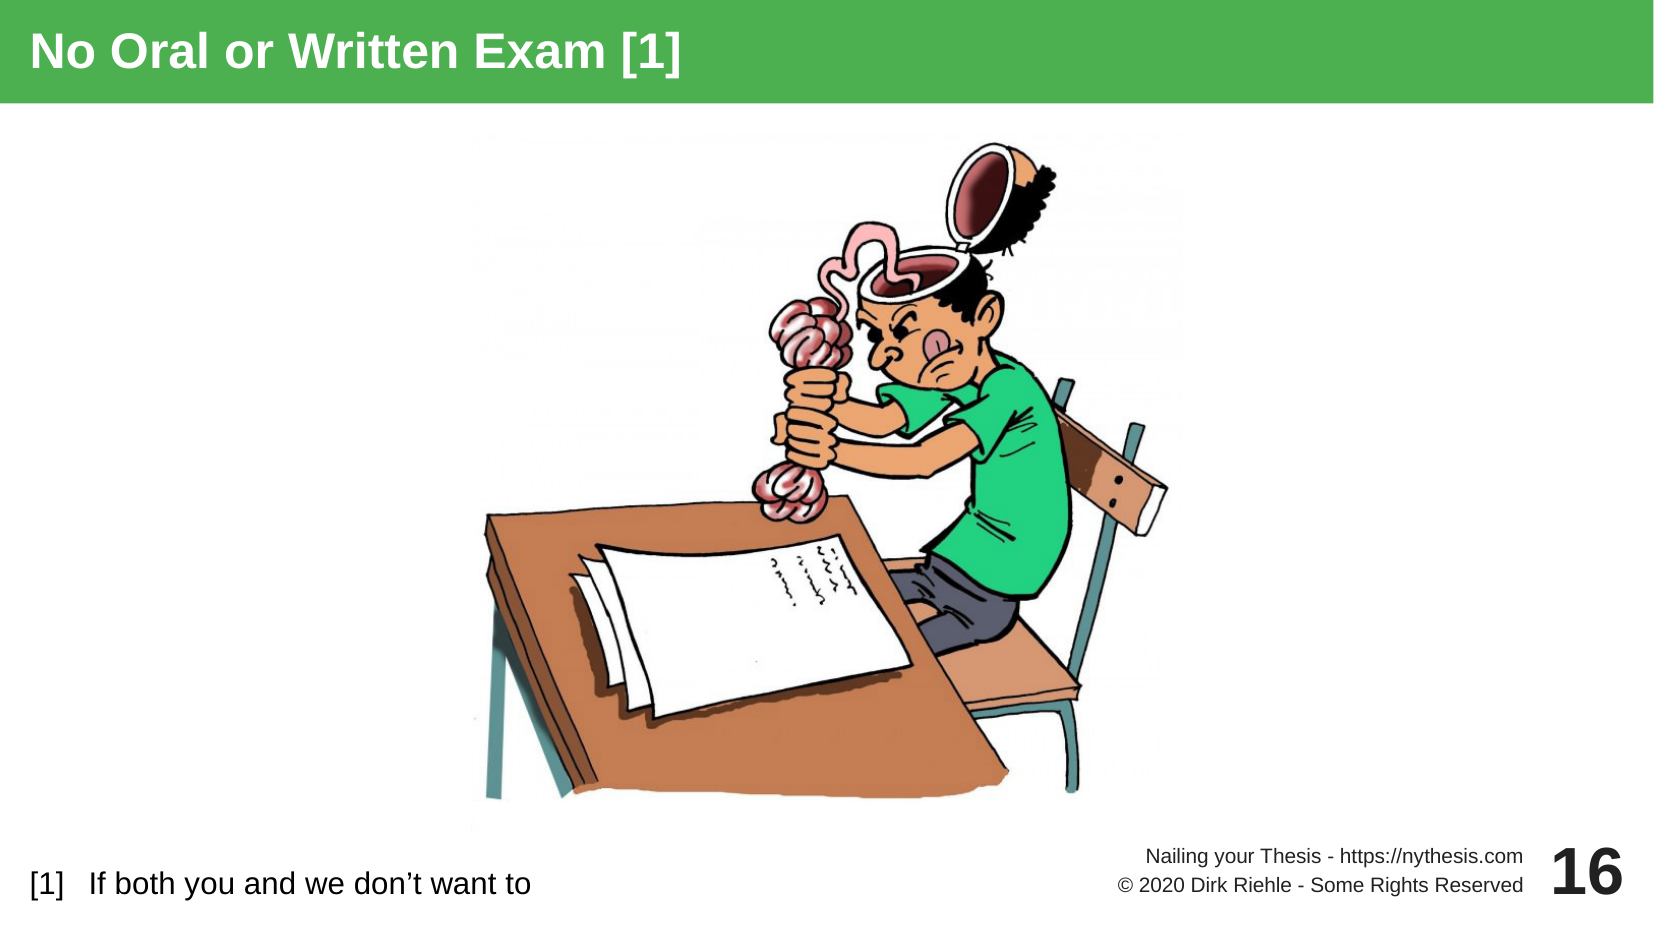

# No Oral or Written Exam [1]
[1]	If both you and we don’t want to
Nailing your Thesis - https://nythesis.com
16
© 2020 Dirk Riehle - Some Rights Reserved